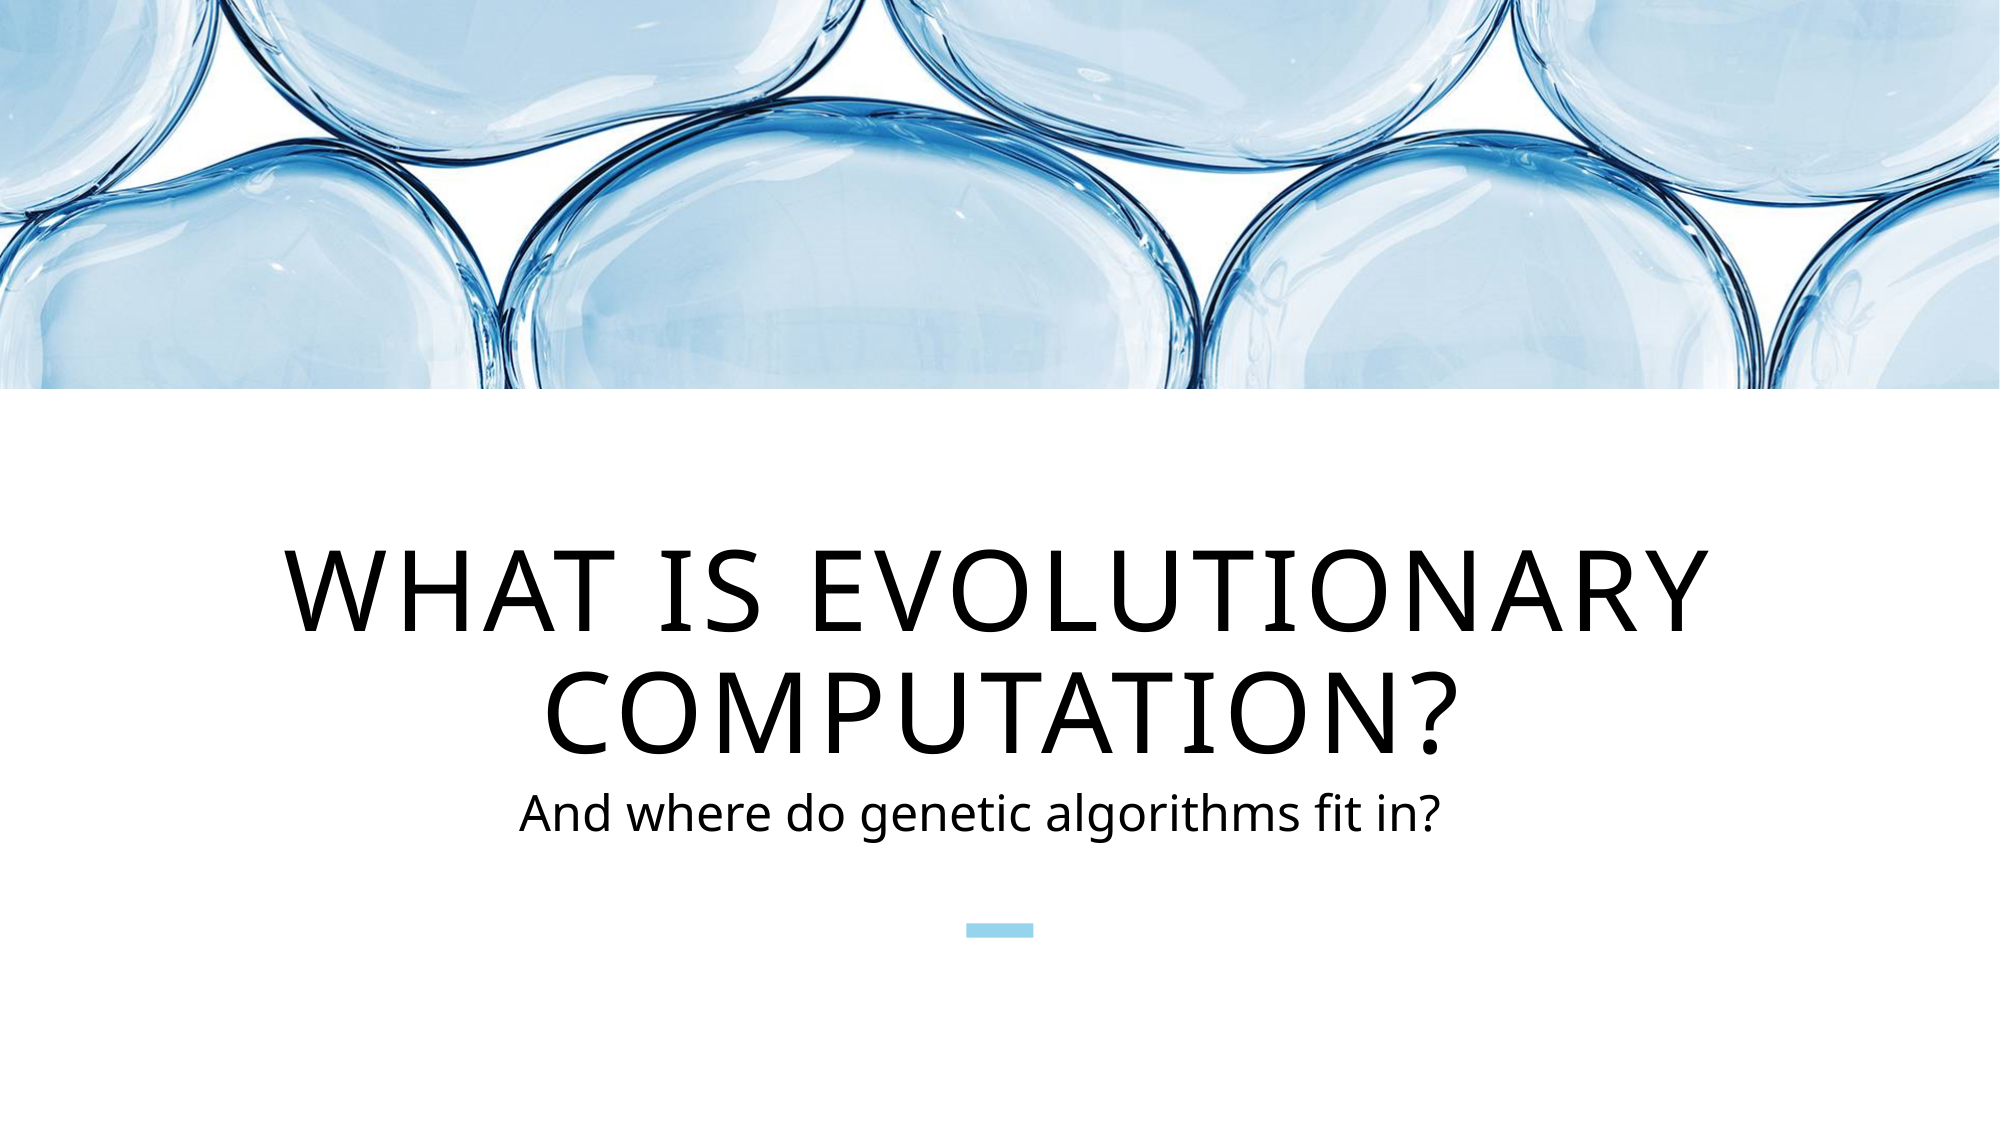

# What is Evolutionary computation?
And where do genetic algorithms fit in?